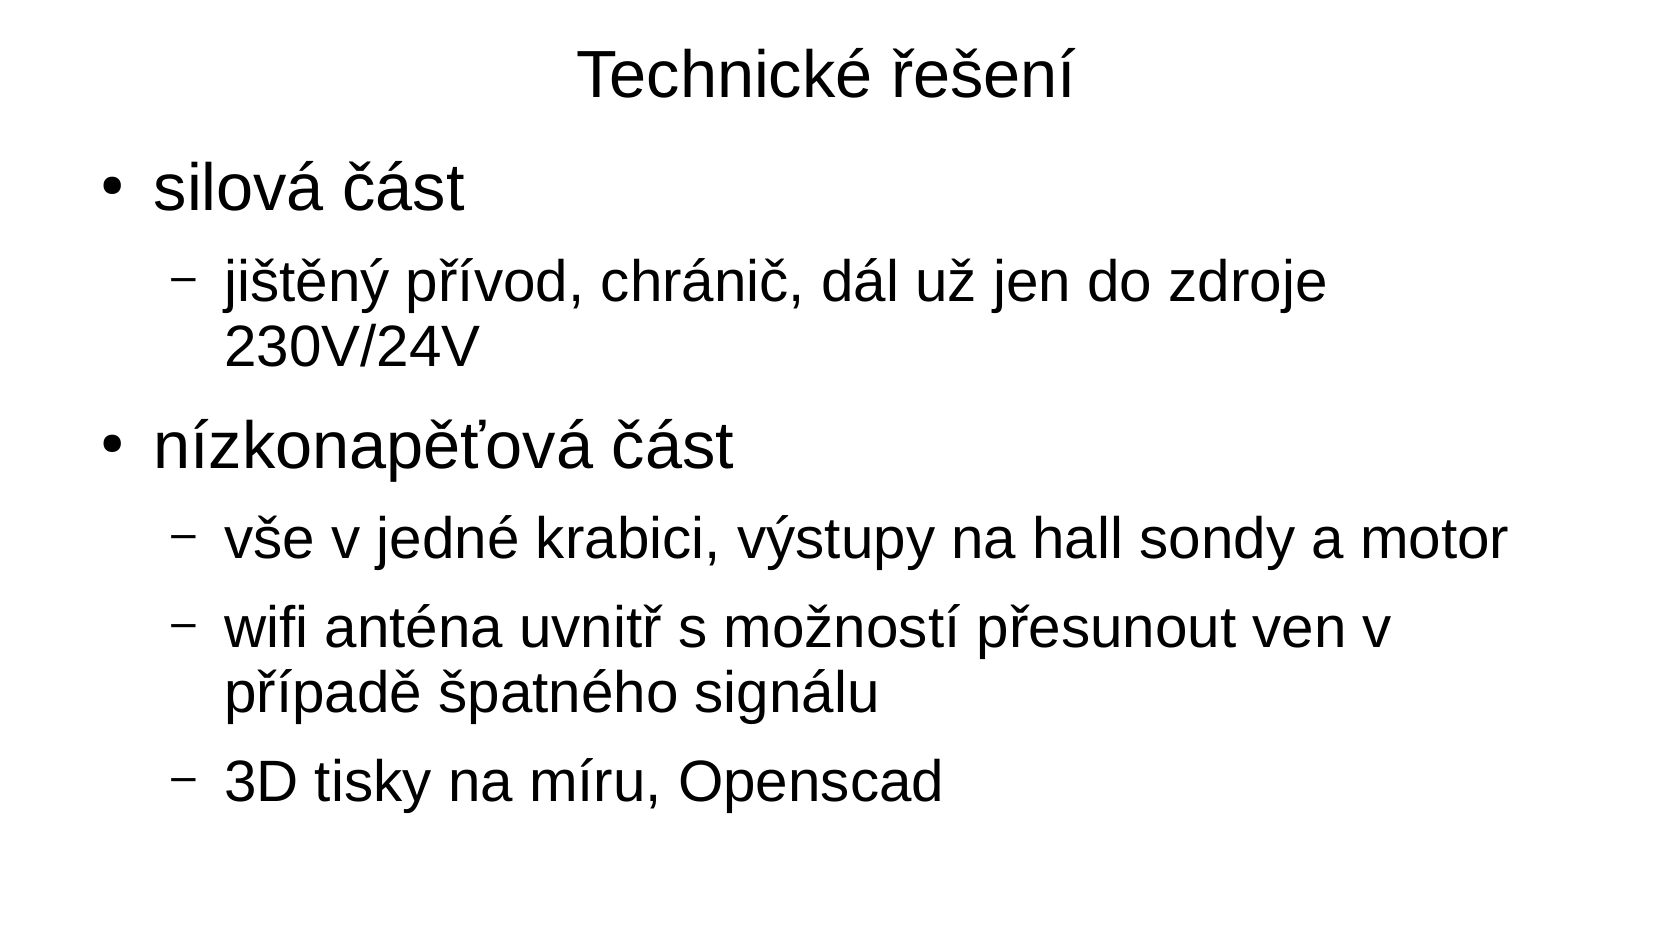

# Technické řešení
silová část
jištěný přívod, chránič, dál už jen do zdroje 230V/24V
nízkonapěťová část
vše v jedné krabici, výstupy na hall sondy a motor
wifi anténa uvnitř s možností přesunout ven v případě špatného signálu
3D tisky na míru, Openscad